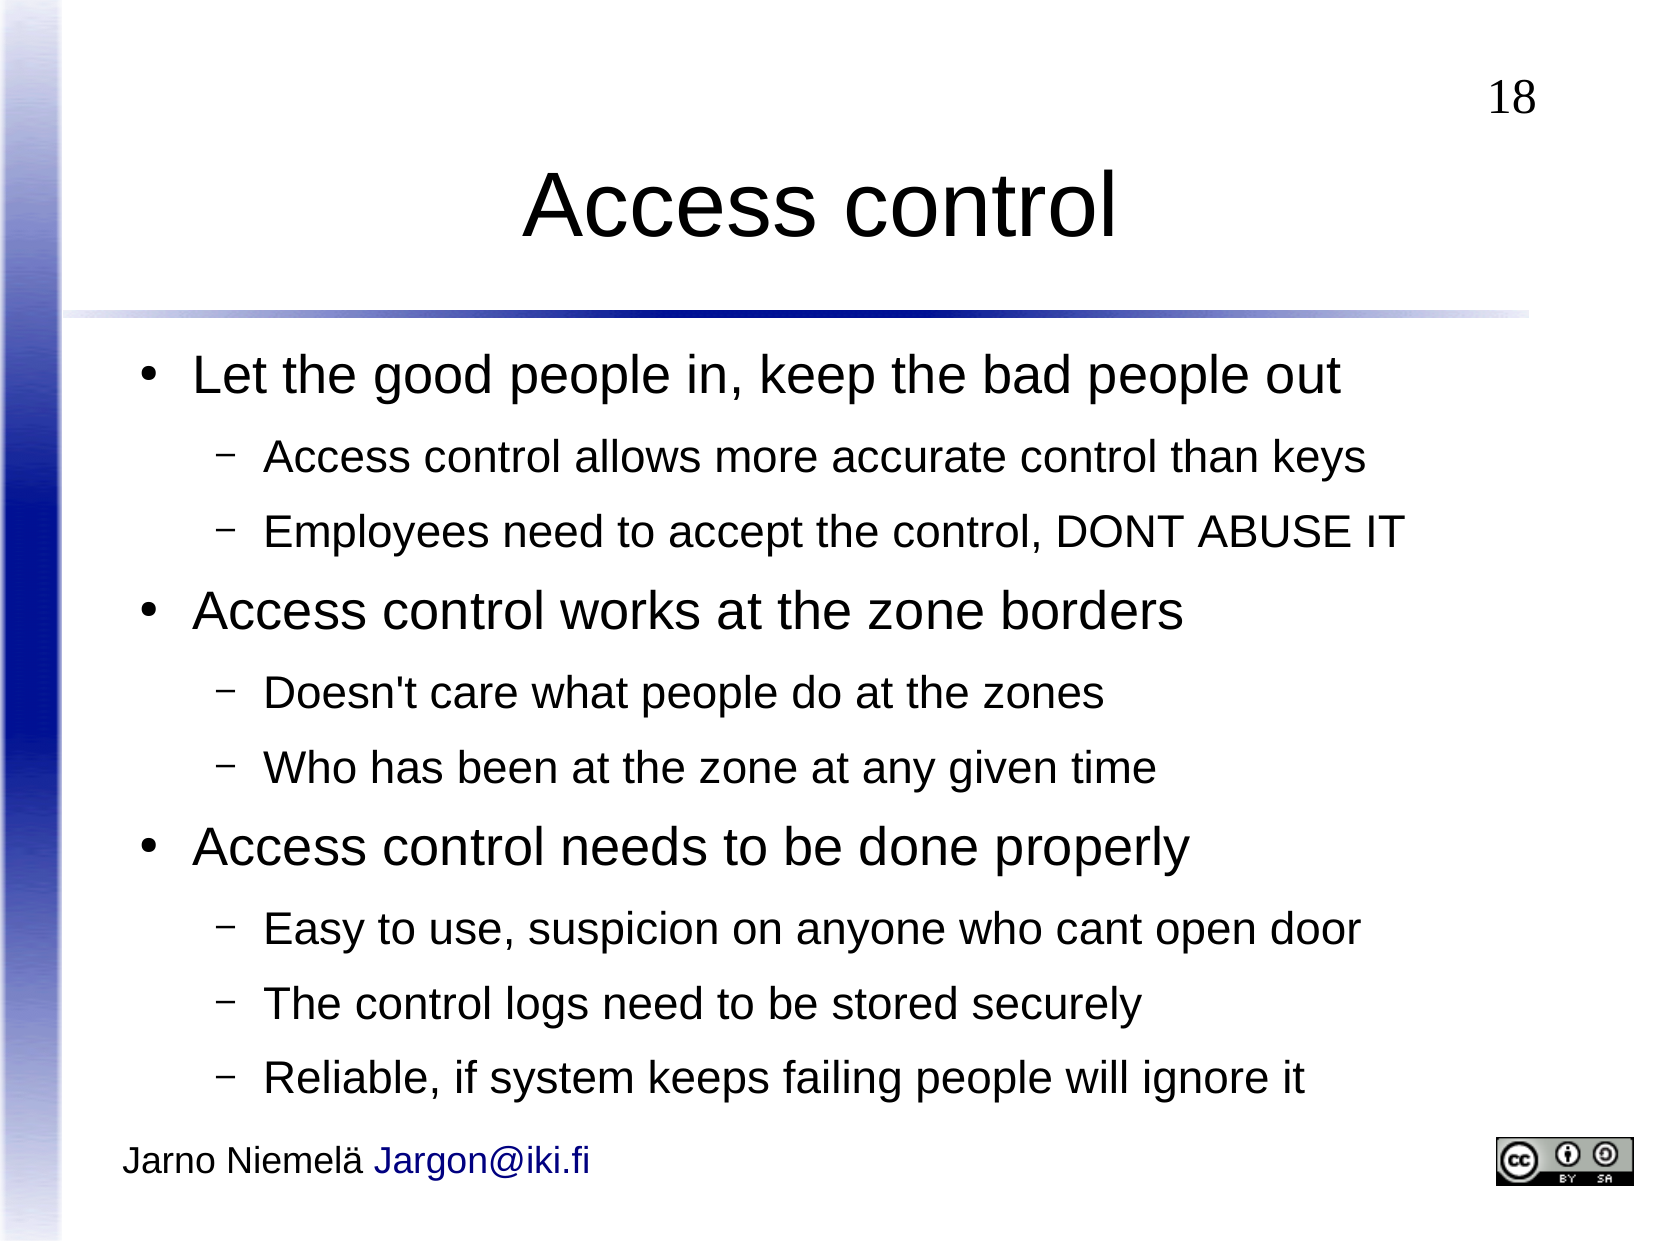

# Access control
Let the good people in, keep the bad people out
Access control allows more accurate control than keys
Employees need to accept the control, DONT ABUSE IT
Access control works at the zone borders
Doesn't care what people do at the zones
Who has been at the zone at any given time
Access control needs to be done properly
Easy to use, suspicion on anyone who cant open door
The control logs need to be stored securely
Reliable, if system keeps failing people will ignore it